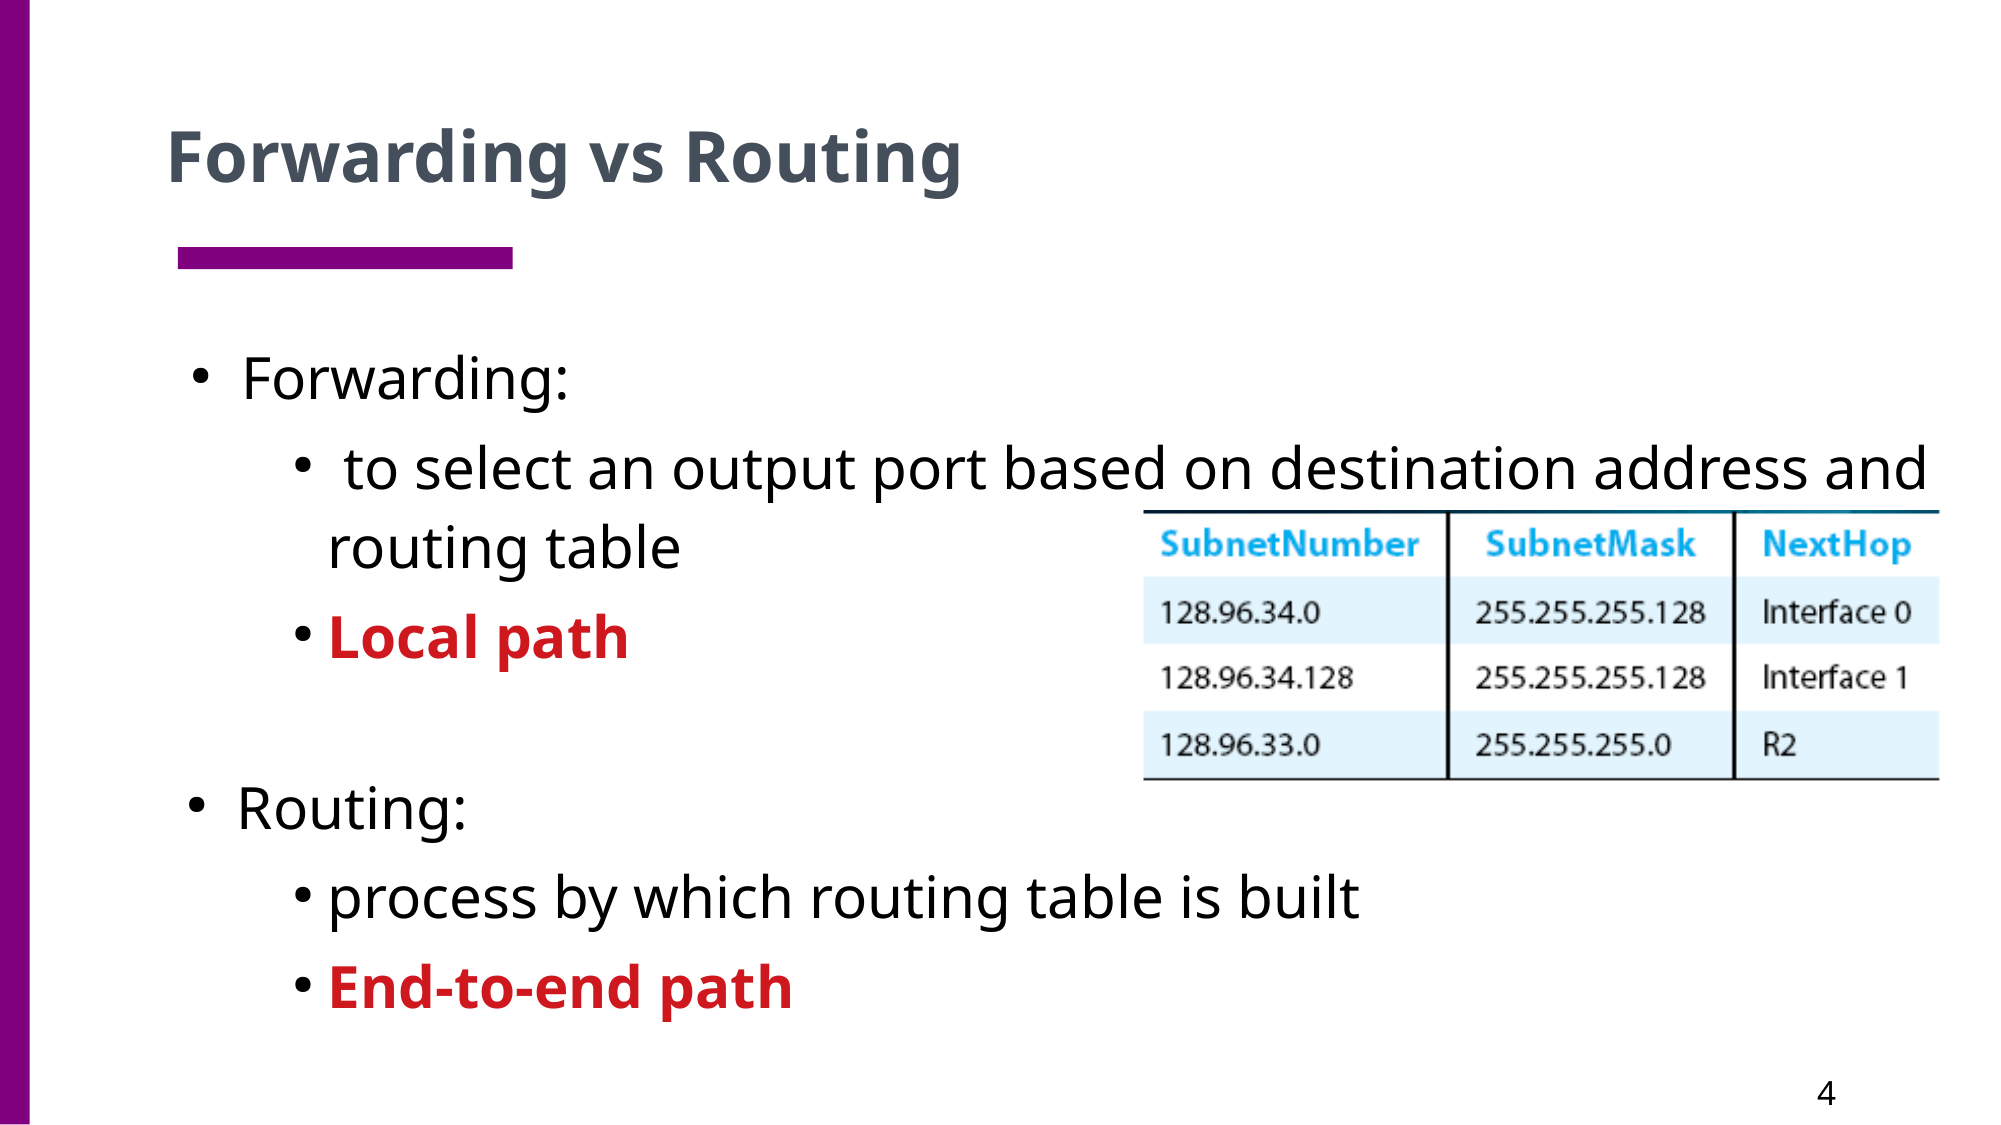

Forwarding vs Routing
 Forwarding:
 to select an output port based on destination address and routing table
Local path
 Routing:
process by which routing table is built
End-to-end path